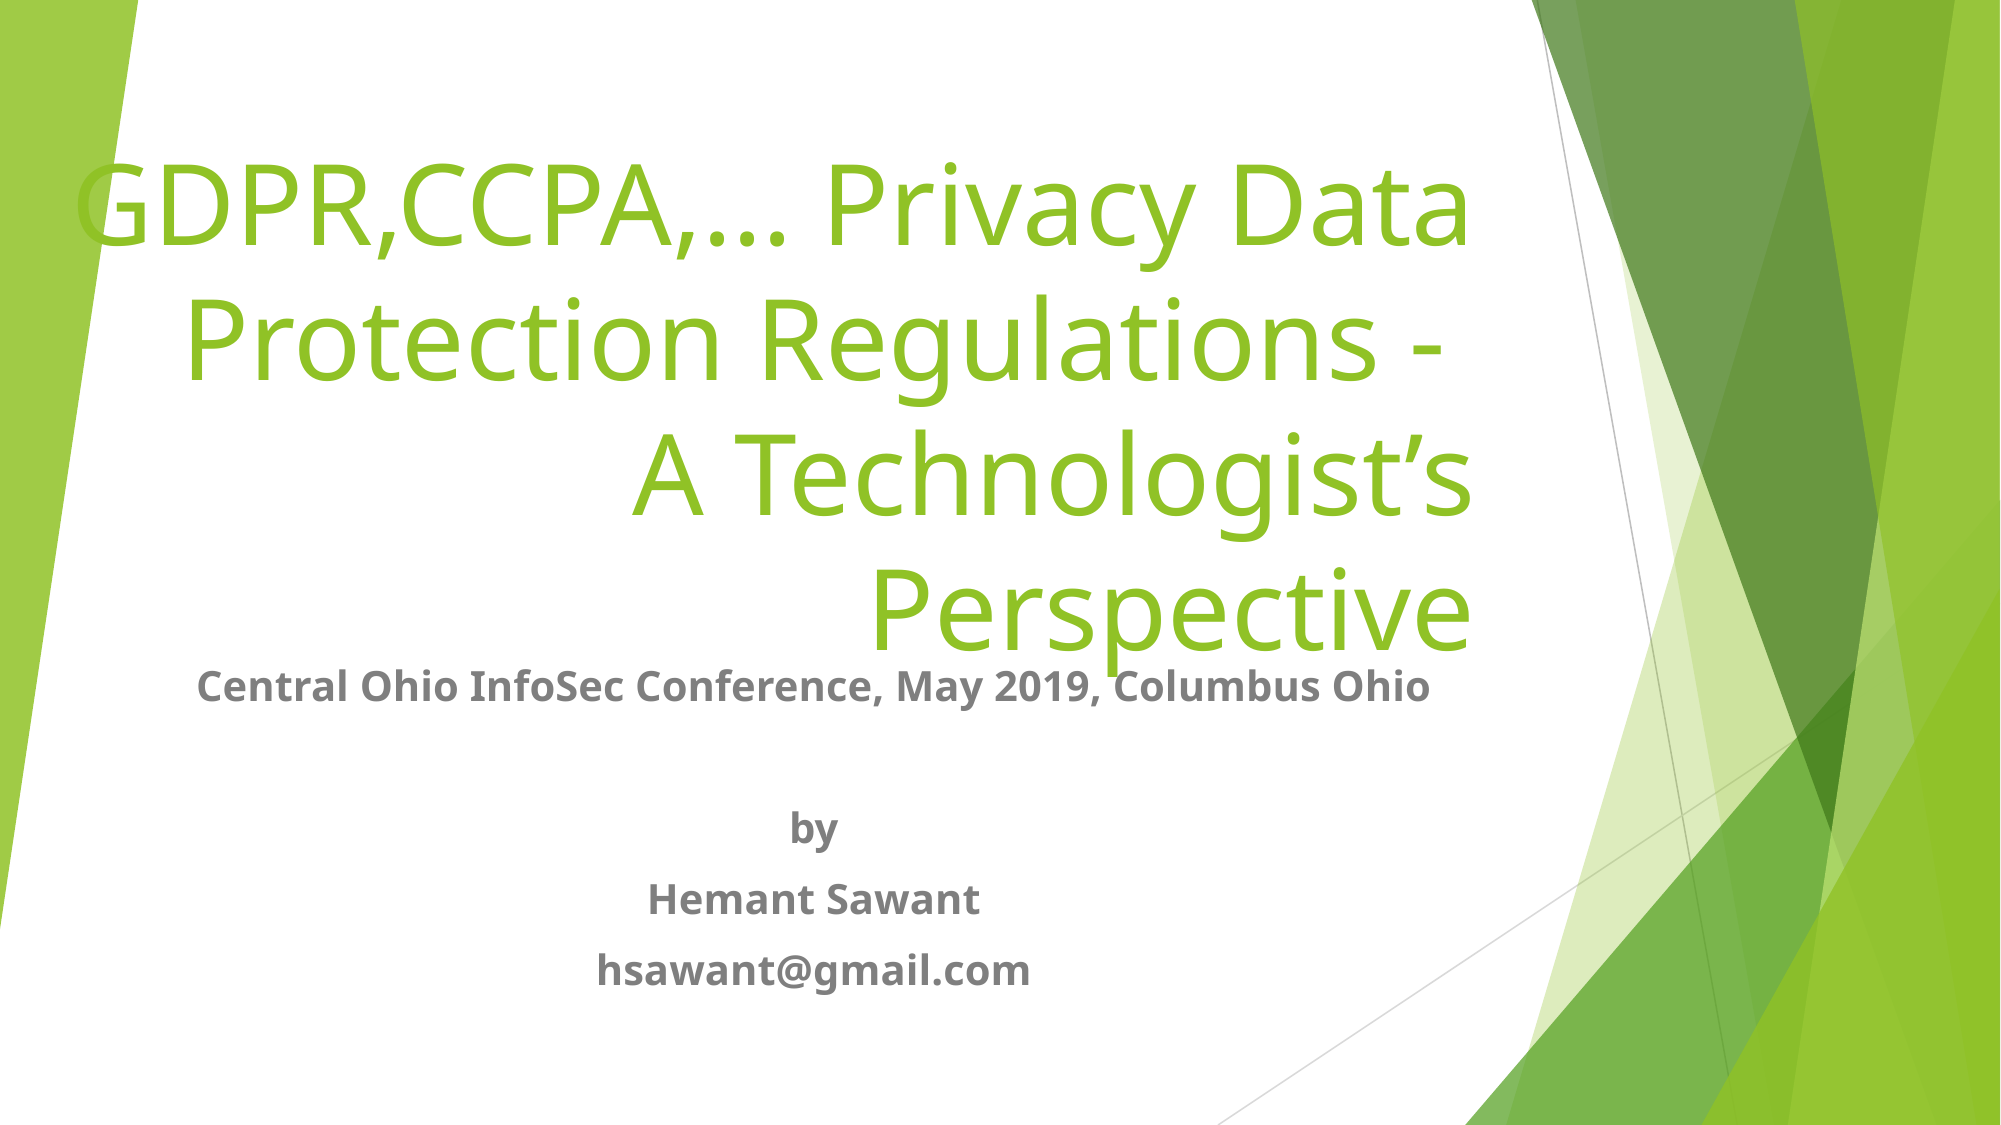

# GDPR,CCPA,... Privacy Data Protection Regulations - A Technologist’s Perspective
Central Ohio InfoSec Conference, May 2019, Columbus Ohio
by
Hemant Sawant
hsawant@gmail.com